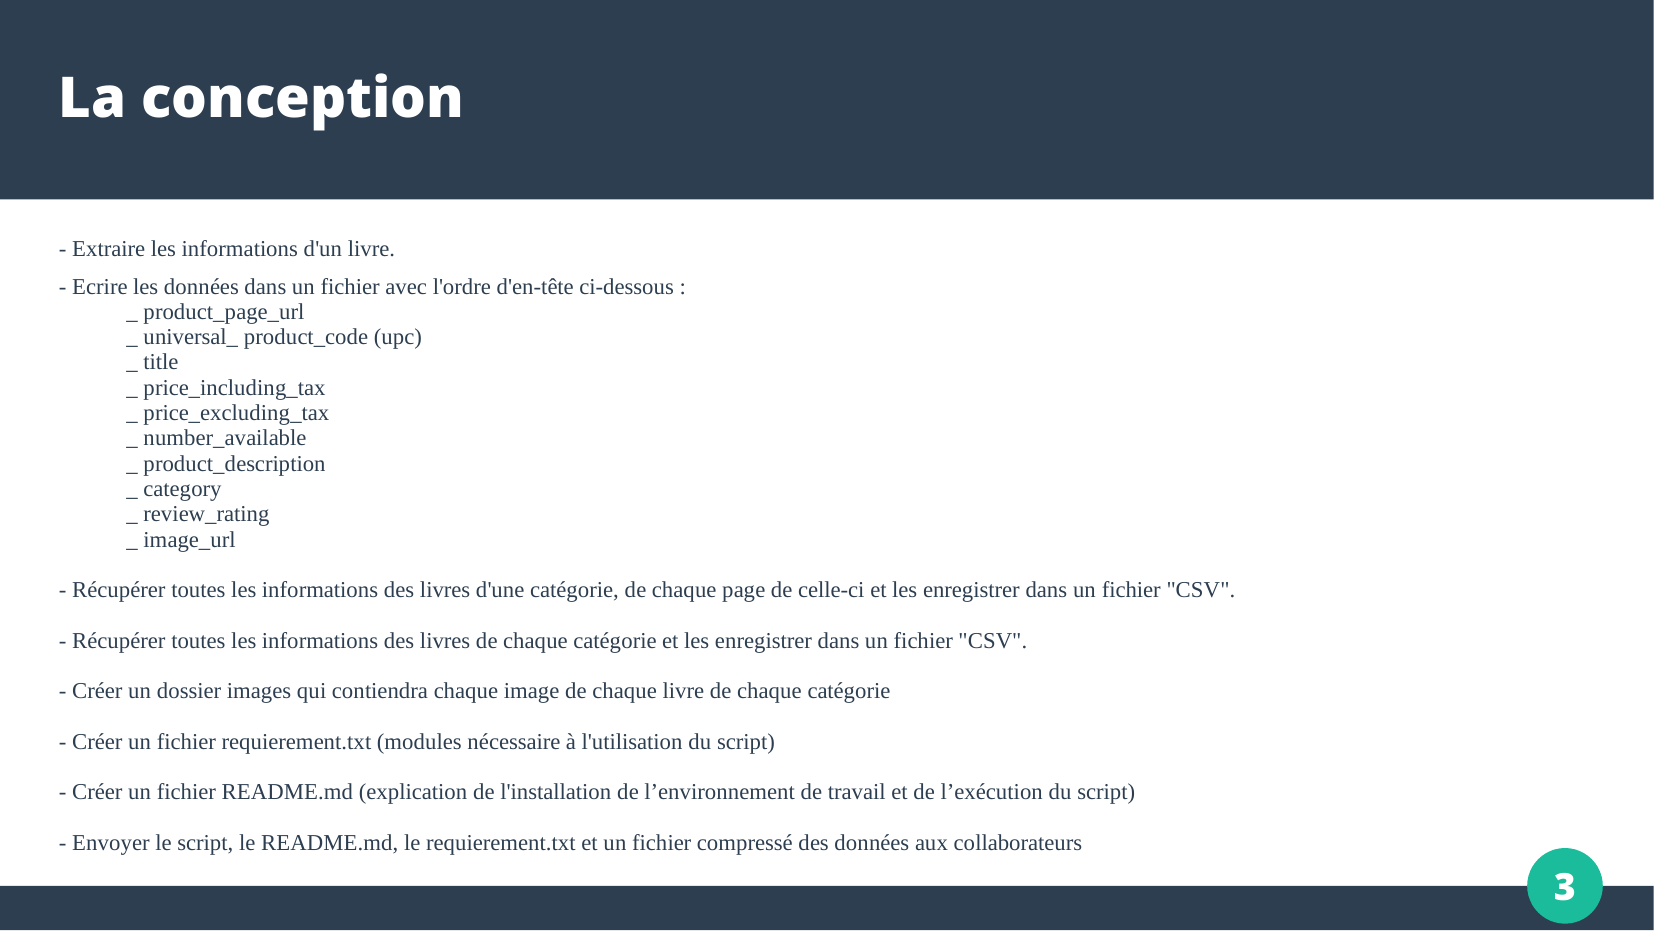

# La conception
- Extraire les informations d'un livre.
- Ecrire les données dans un fichier avec l'ordre d'en-tête ci-dessous :
	_ product_page_url
	_ universal_ product_code (upc)
	_ title
	_ price_including_tax
	_ price_excluding_tax
	_ number_available
	_ product_description
	_ category
	_ review_rating
	_ image_url
- Récupérer toutes les informations des livres d'une catégorie, de chaque page de celle-ci et les enregistrer dans un fichier "CSV".
- Récupérer toutes les informations des livres de chaque catégorie et les enregistrer dans un fichier "CSV".
- Créer un dossier images qui contiendra chaque image de chaque livre de chaque catégorie
- Créer un fichier requierement.txt (modules nécessaire à l'utilisation du script)
- Créer un fichier README.md (explication de l'installation de l’environnement de travail et de l’exécution du script)
- Envoyer le script, le README.md, le requierement.txt et un fichier compressé des données aux collaborateurs